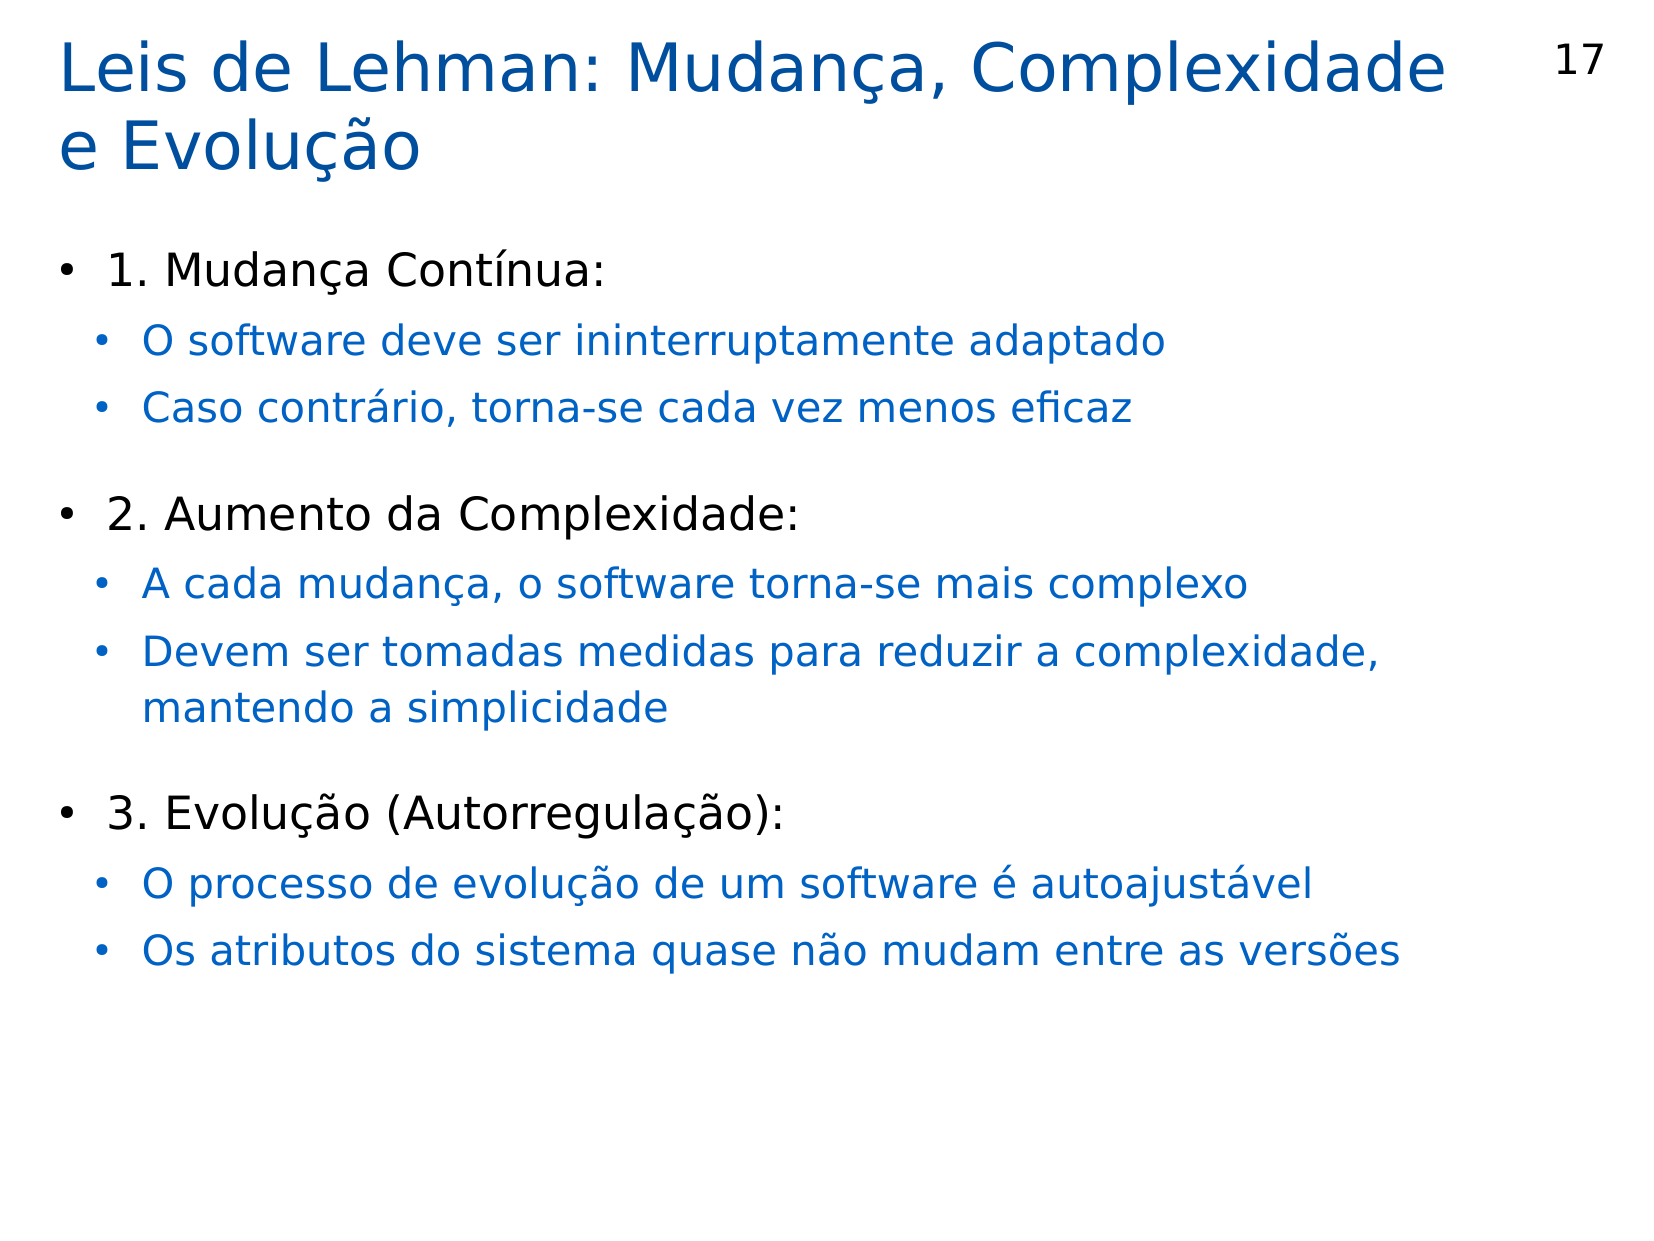

# Leis de Lehman: Mudança, Complexidade e Evolução
17
1. Mudança Contínua:
O software deve ser ininterruptamente adaptado
Caso contrário, torna-se cada vez menos eficaz
2. Aumento da Complexidade:
A cada mudança, o software torna-se mais complexo
Devem ser tomadas medidas para reduzir a complexidade, mantendo a simplicidade
3. Evolução (Autorregulação):
O processo de evolução de um software é autoajustável
Os atributos do sistema quase não mudam entre as versões